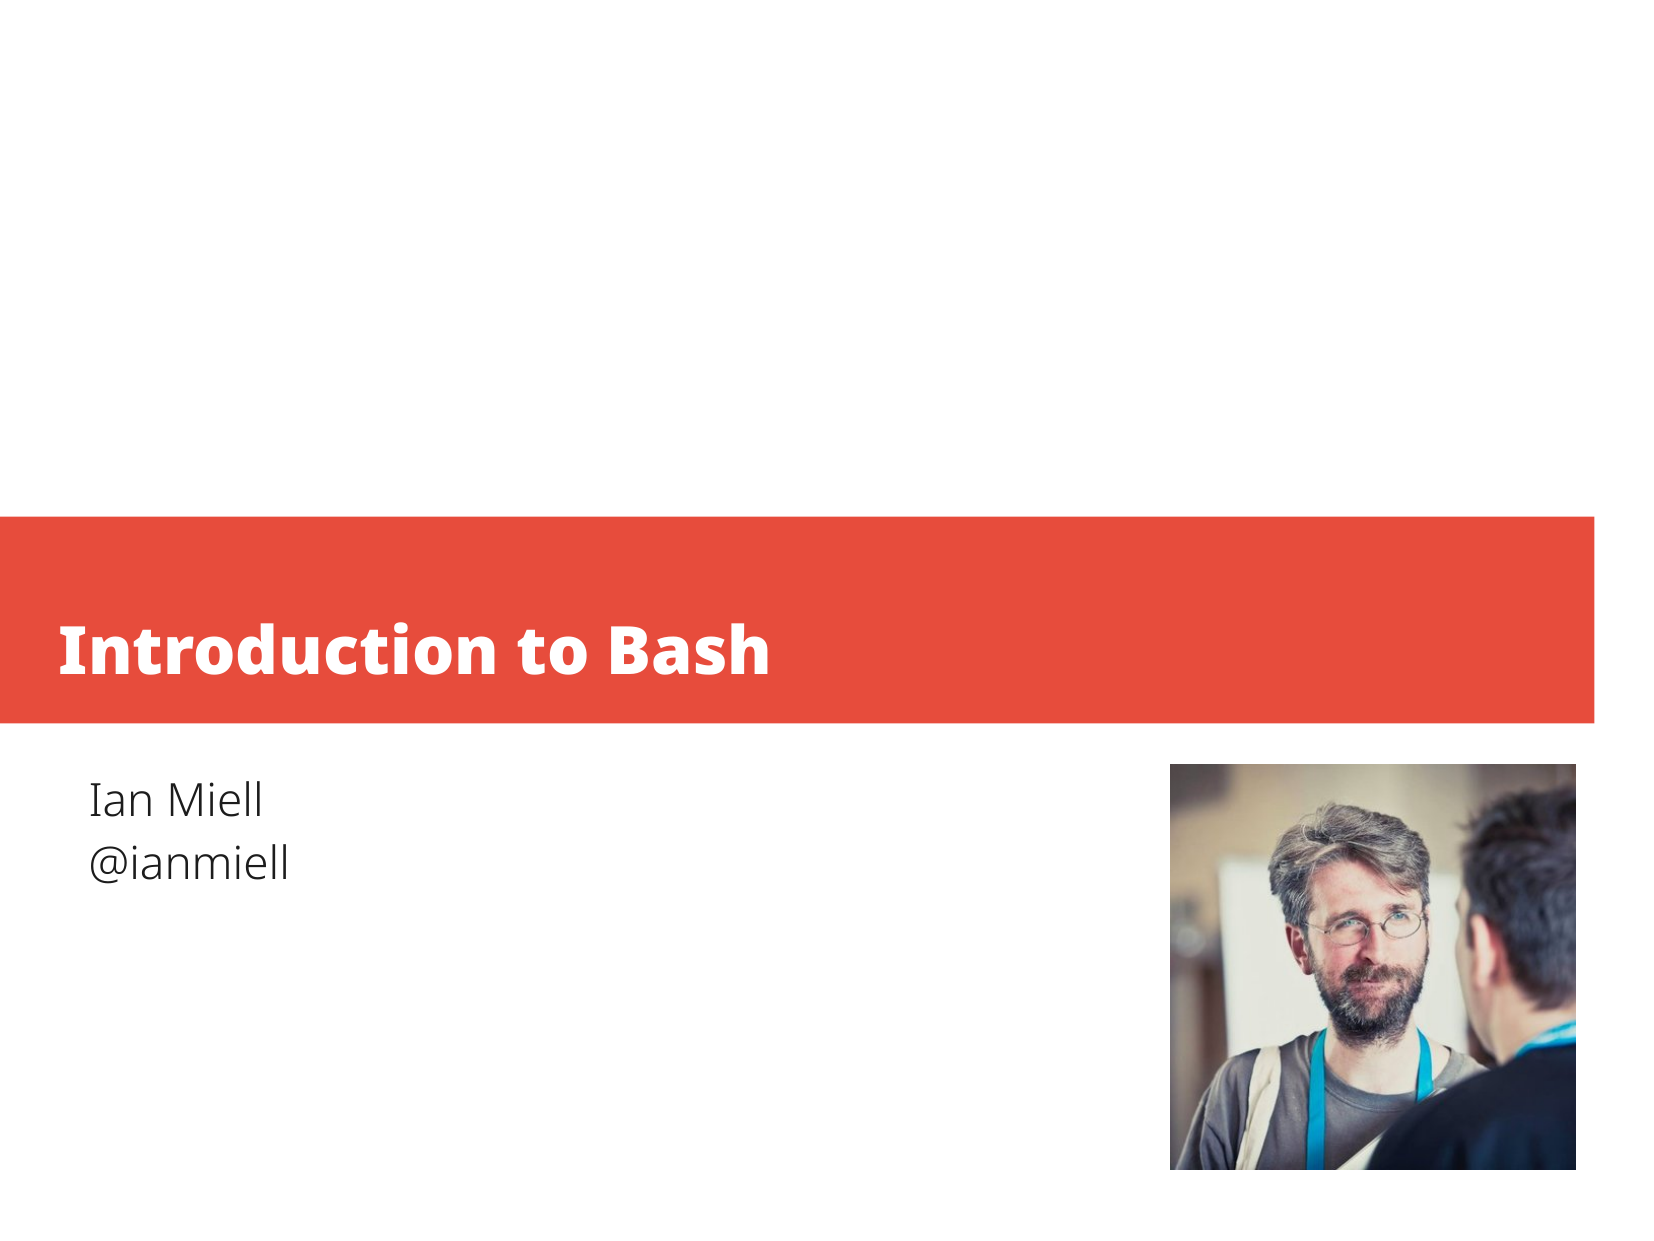

# Introduction to Bash
Ian Miell
@ianmiell